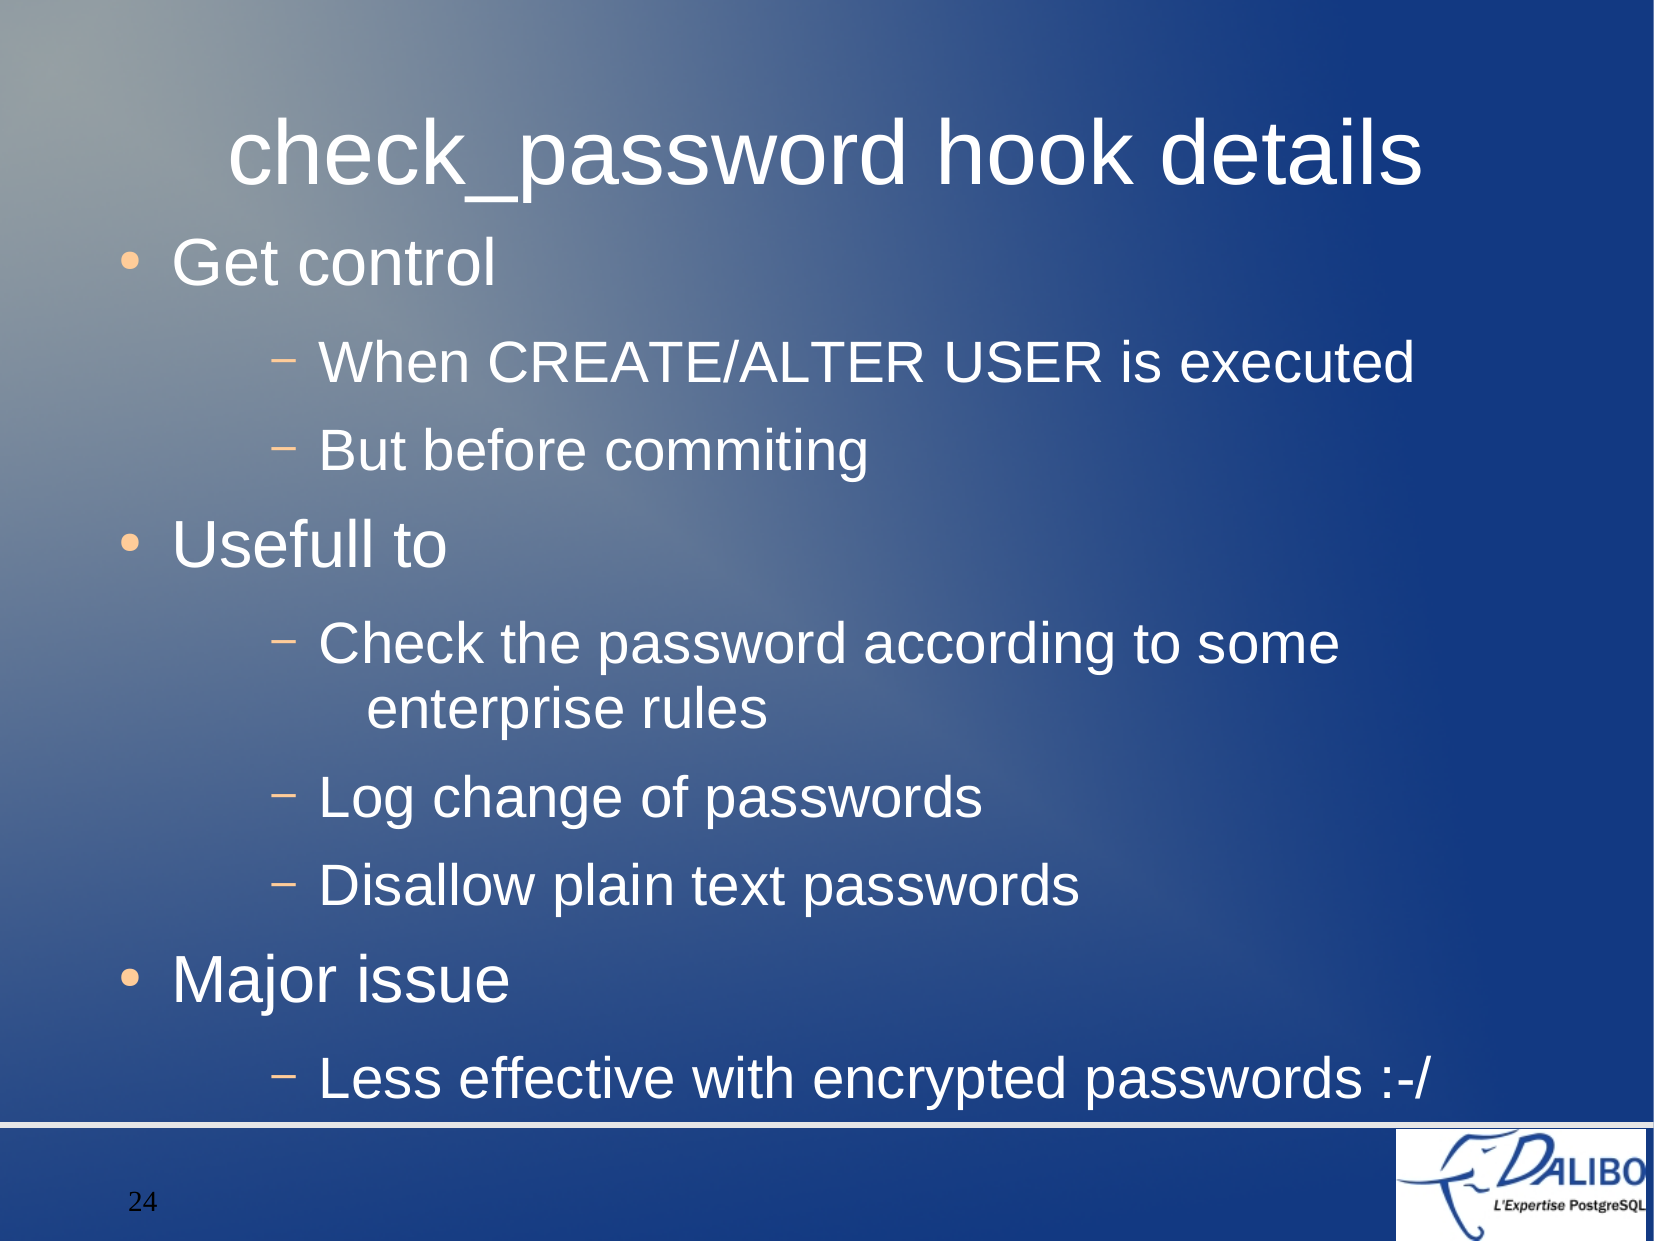

# check_password hook details
Get control
When CREATE/ALTER USER is executed
But before commiting
Usefull to
Check the password according to some enterprise rules
Log change of passwords
Disallow plain text passwords
Major issue
Less effective with encrypted passwords :-/